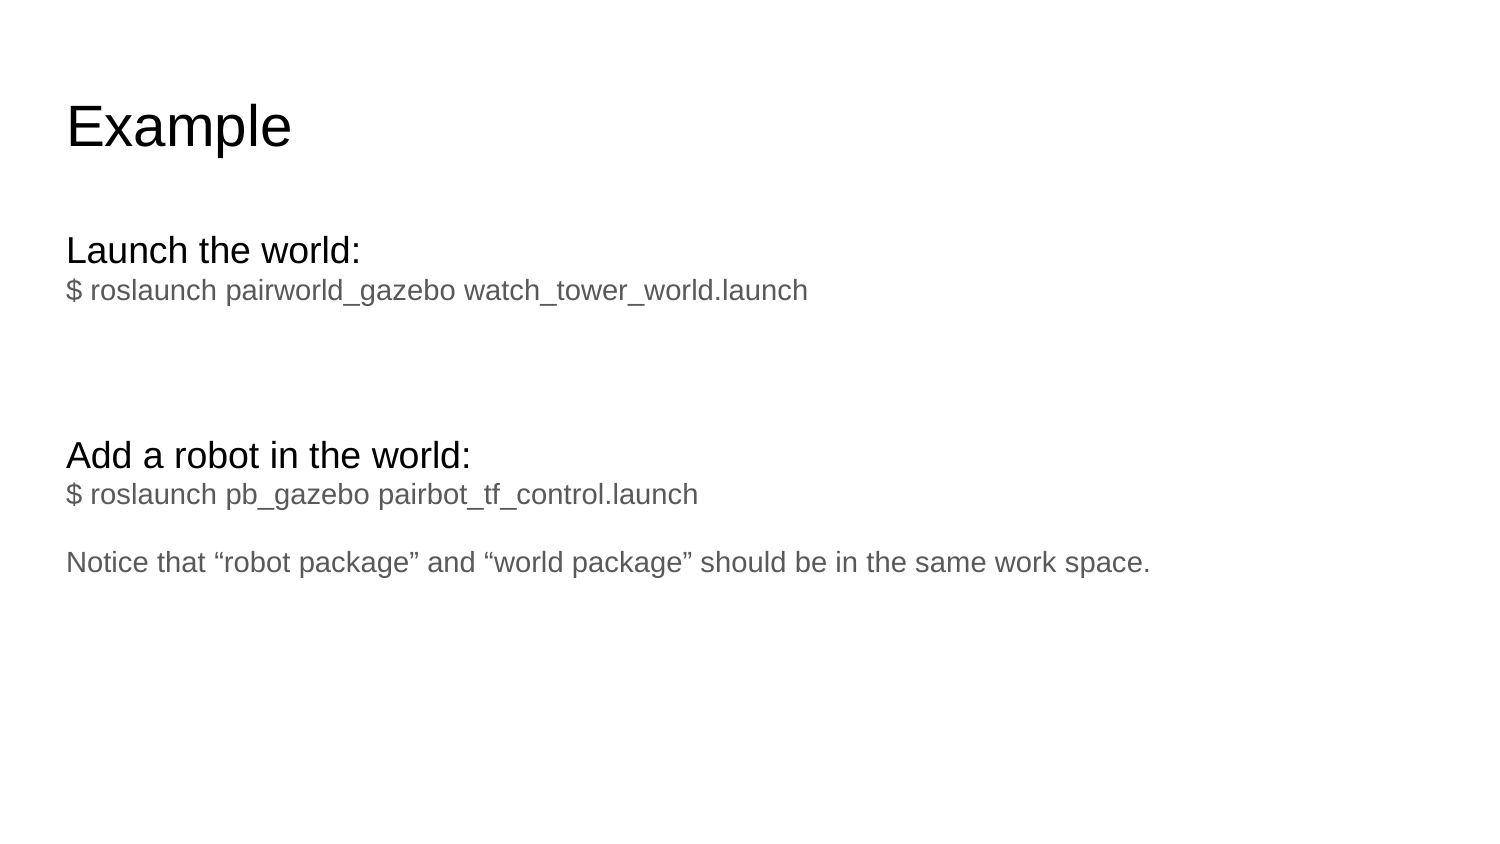

# Example
Launch the world:
$ roslaunch pairworld_gazebo watch_tower_world.launch
Add a robot in the world:
$ roslaunch pb_gazebo pairbot_tf_control.launch
Notice that “robot package” and “world package” should be in the same work space.